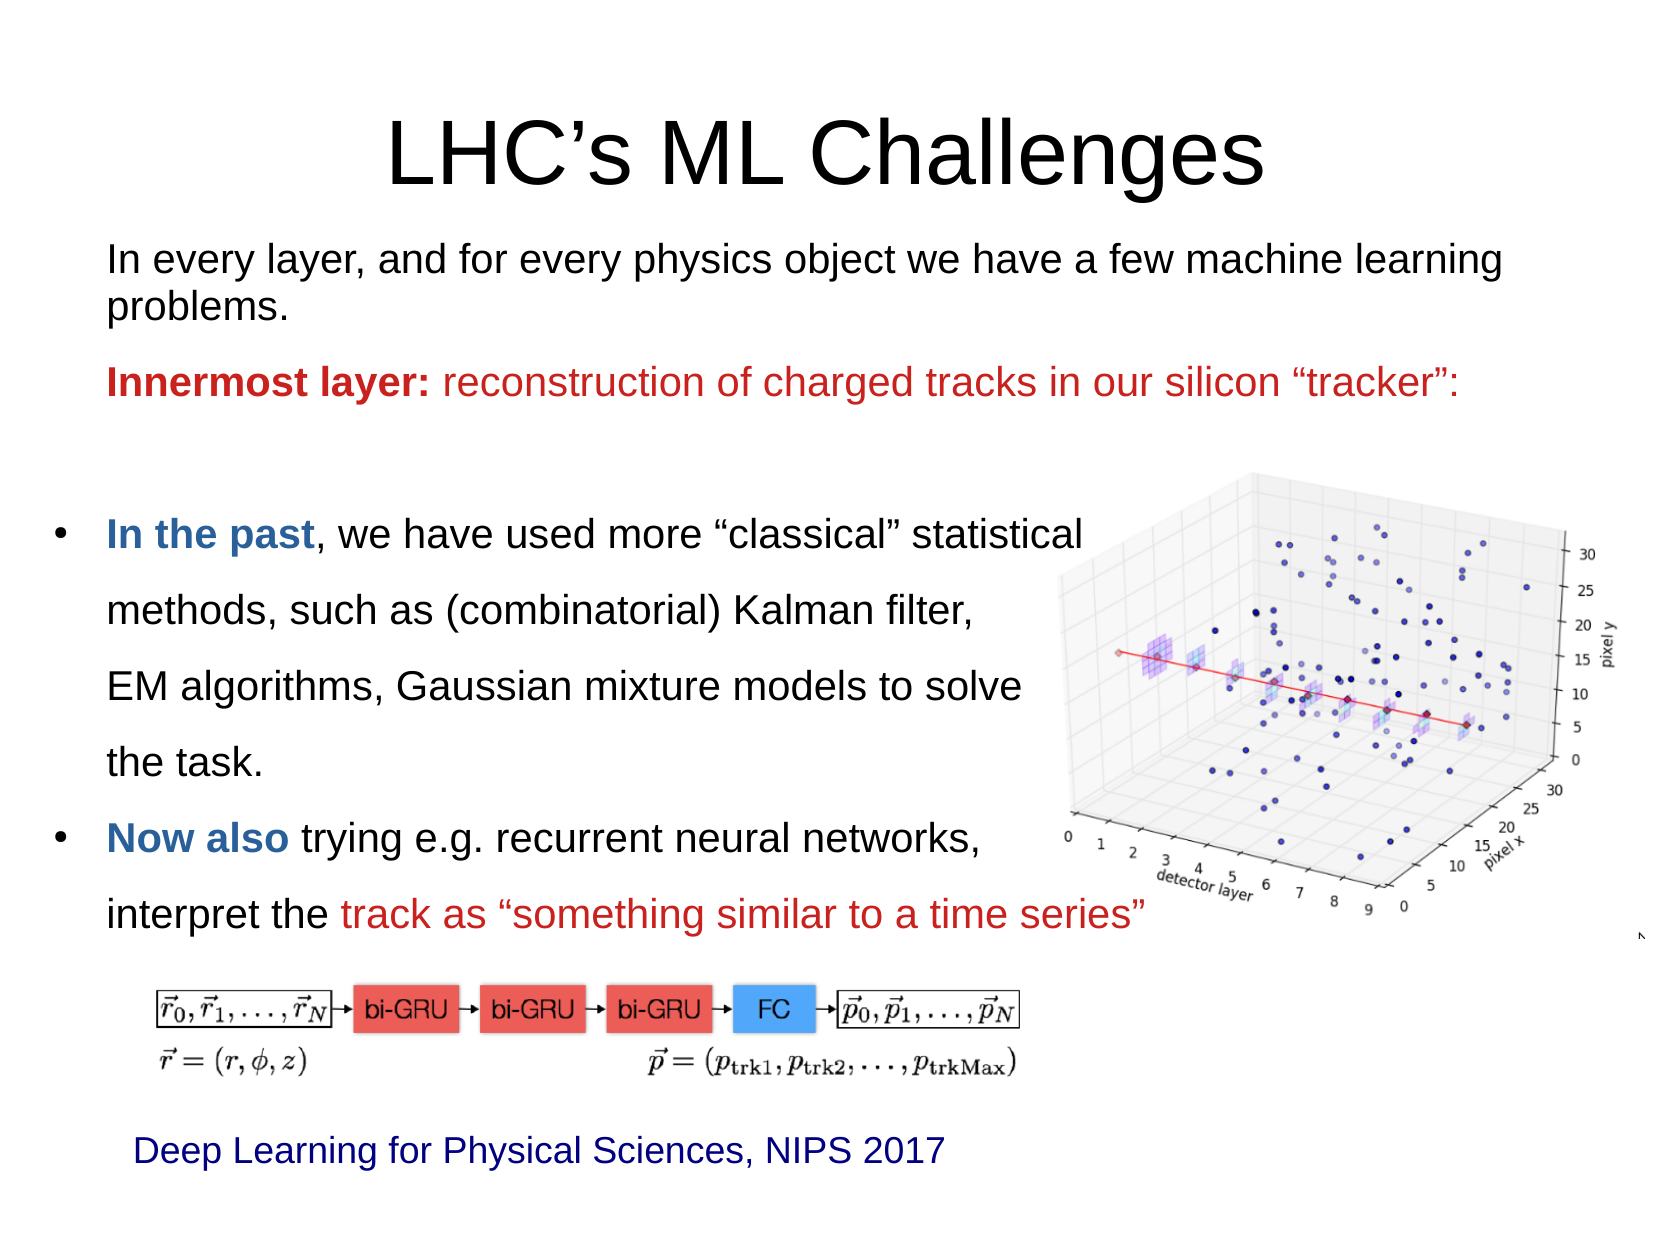

# LHC’s ML Challenges
In every layer, and for every physics object we have a few machine learning problems.
Innermost layer: reconstruction of charged tracks in our silicon “tracker”:
In the past, we have used more “classical” statistical
methods, such as (combinatorial) Kalman filter,
EM algorithms, Gaussian mixture models to solve
the task.
Now also trying e.g. recurrent neural networks,
interpret the track as “something similar to a time series”
Deep Learning for Physical Sciences, NIPS 2017